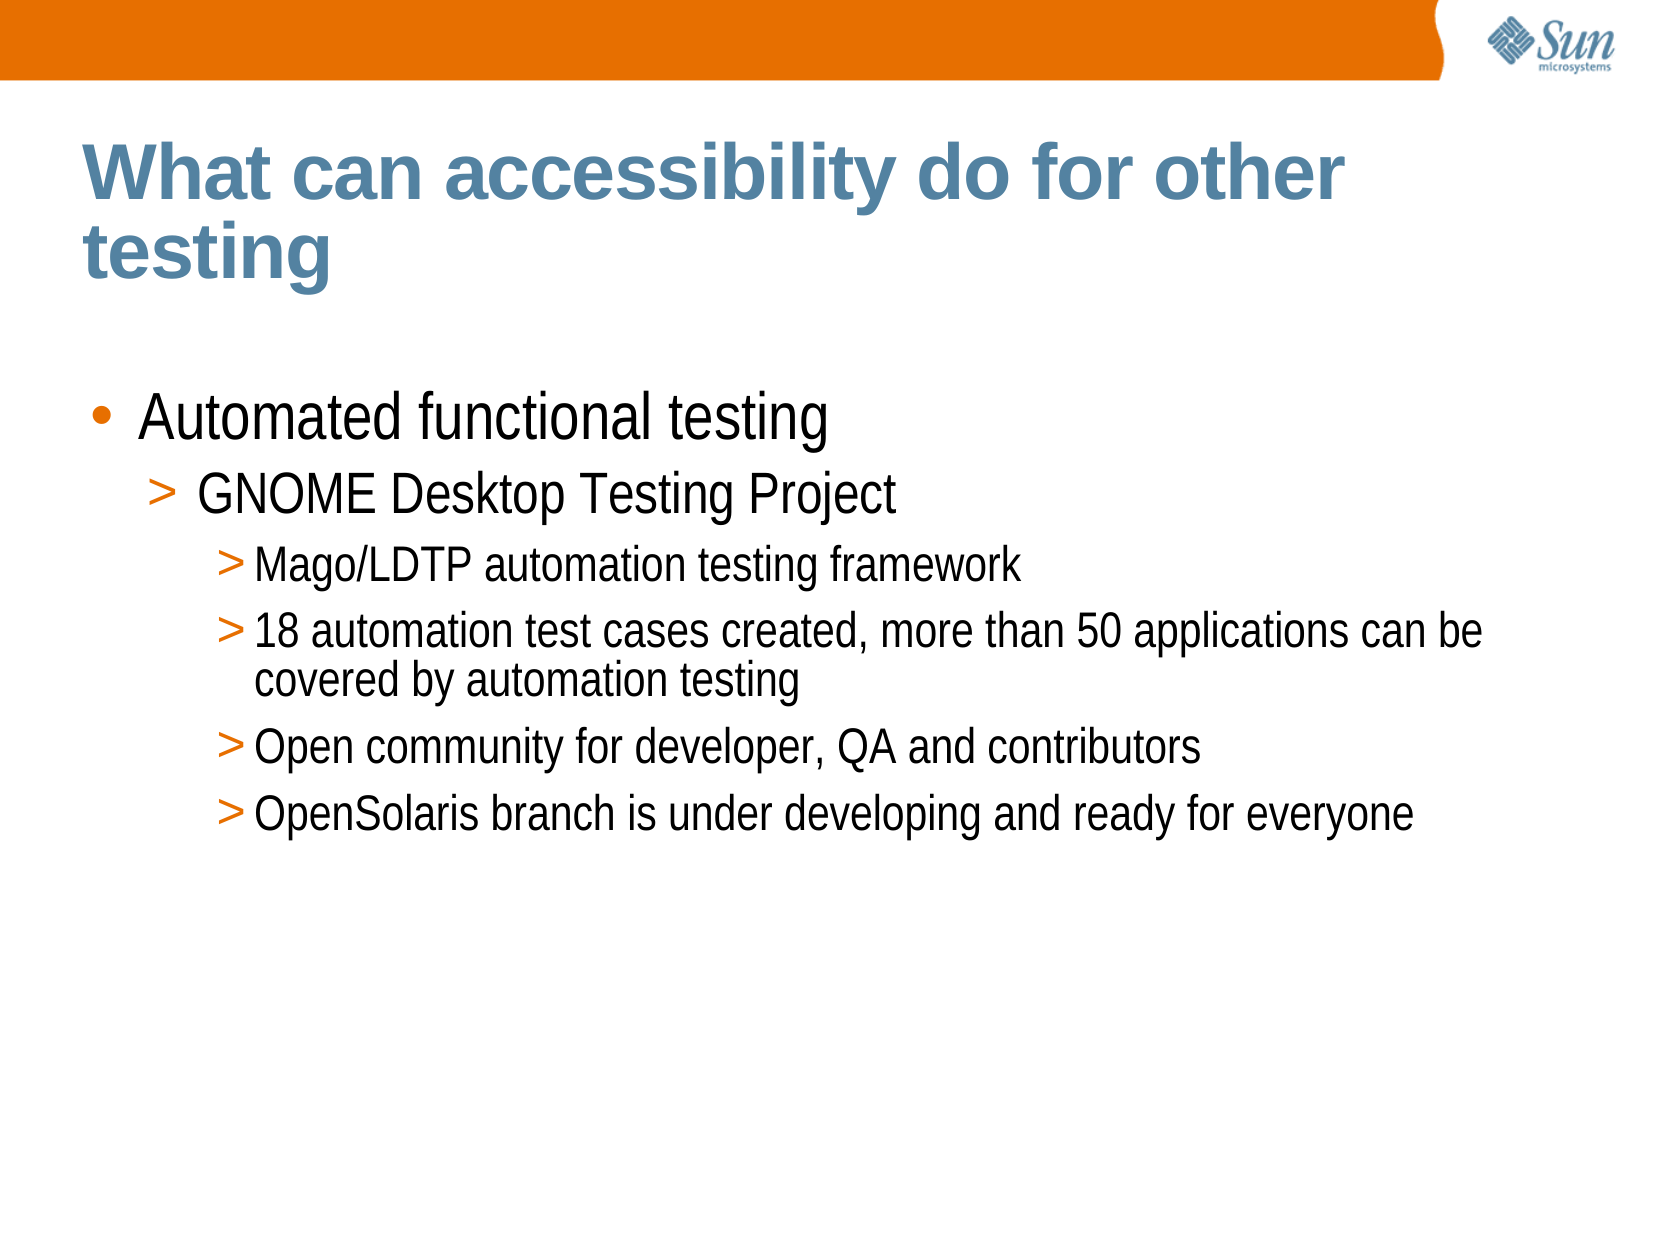

# What can accessibility do for other testing
Automated functional testing
GNOME Desktop Testing Project
Mago/LDTP automation testing framework
18 automation test cases created, more than 50 applications can be covered by automation testing
Open community for developer, QA and contributors
OpenSolaris branch is under developing and ready for everyone